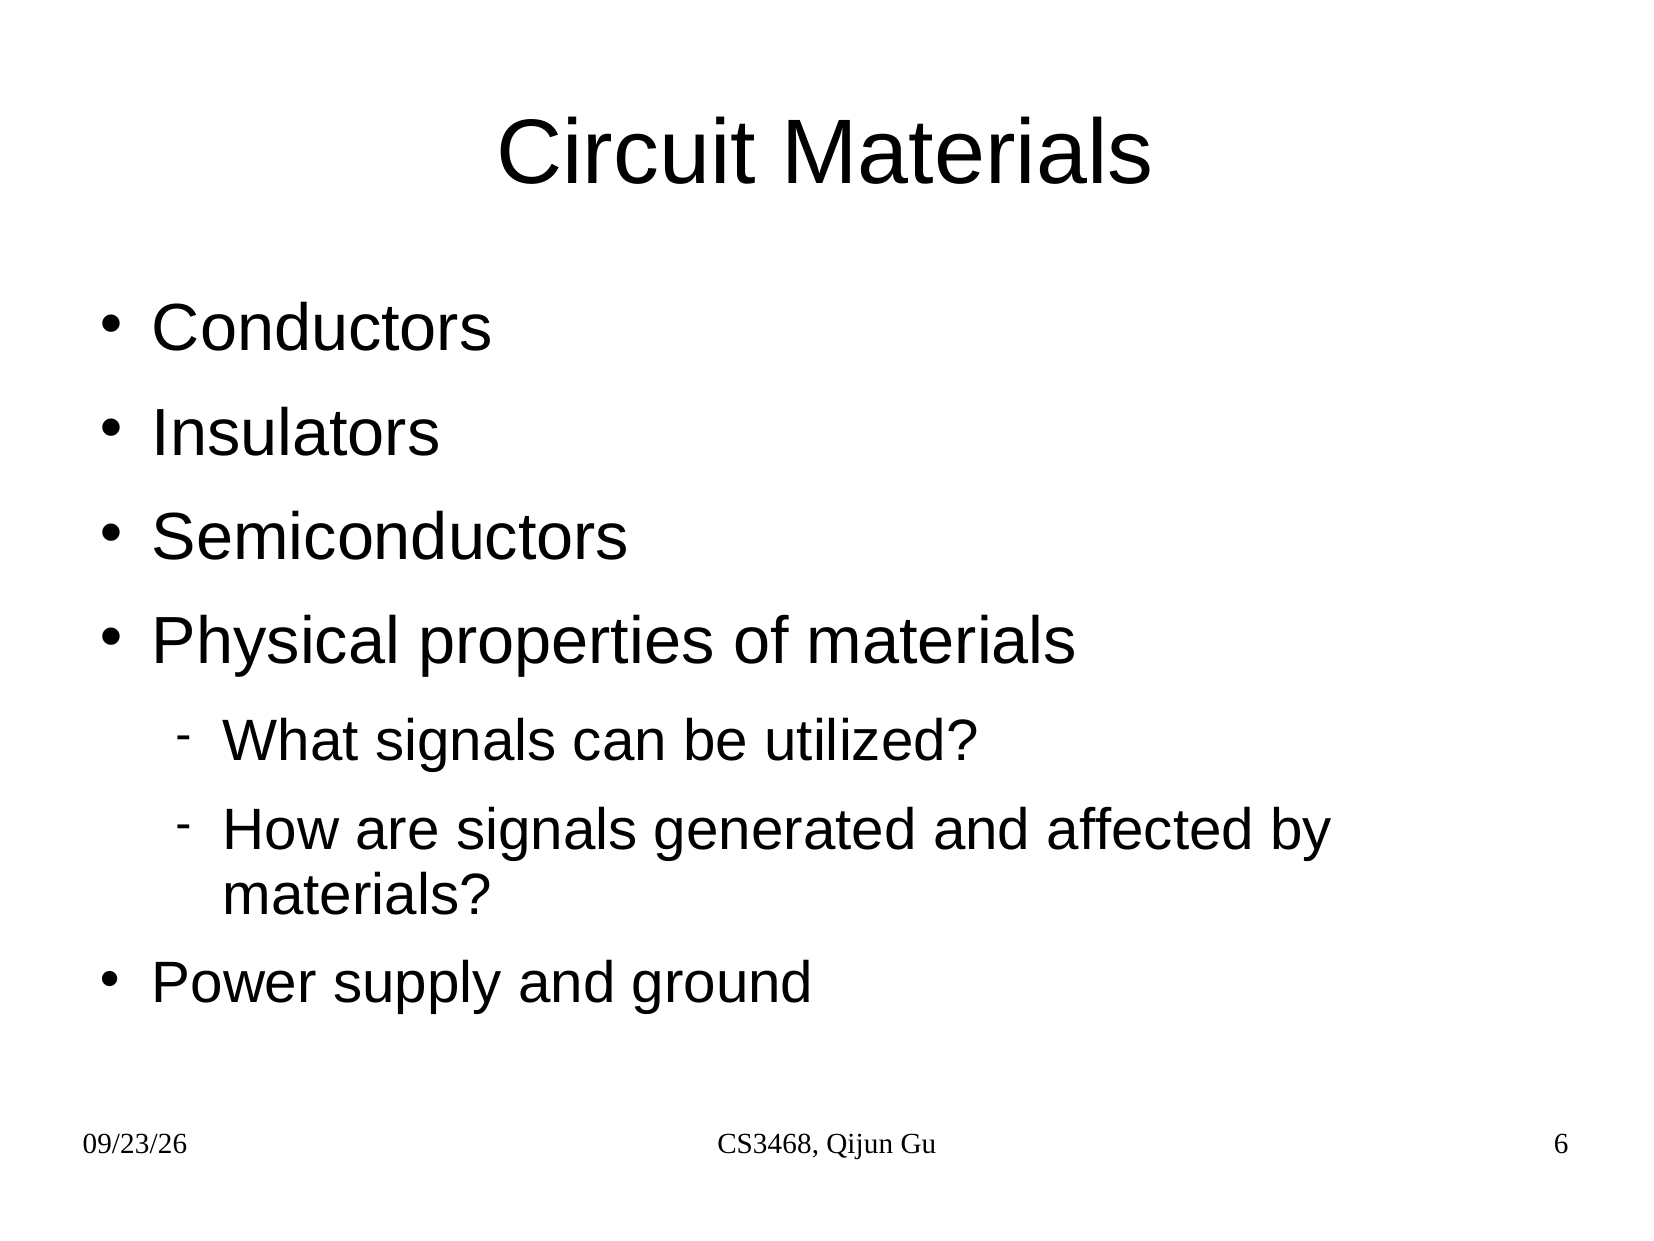

# Circuit Materials
Conductors
Insulators
Semiconductors
Physical properties of materials
What signals can be utilized?
How are signals generated and affected by materials?
Power supply and ground
CS3468, Qijun Gu
6